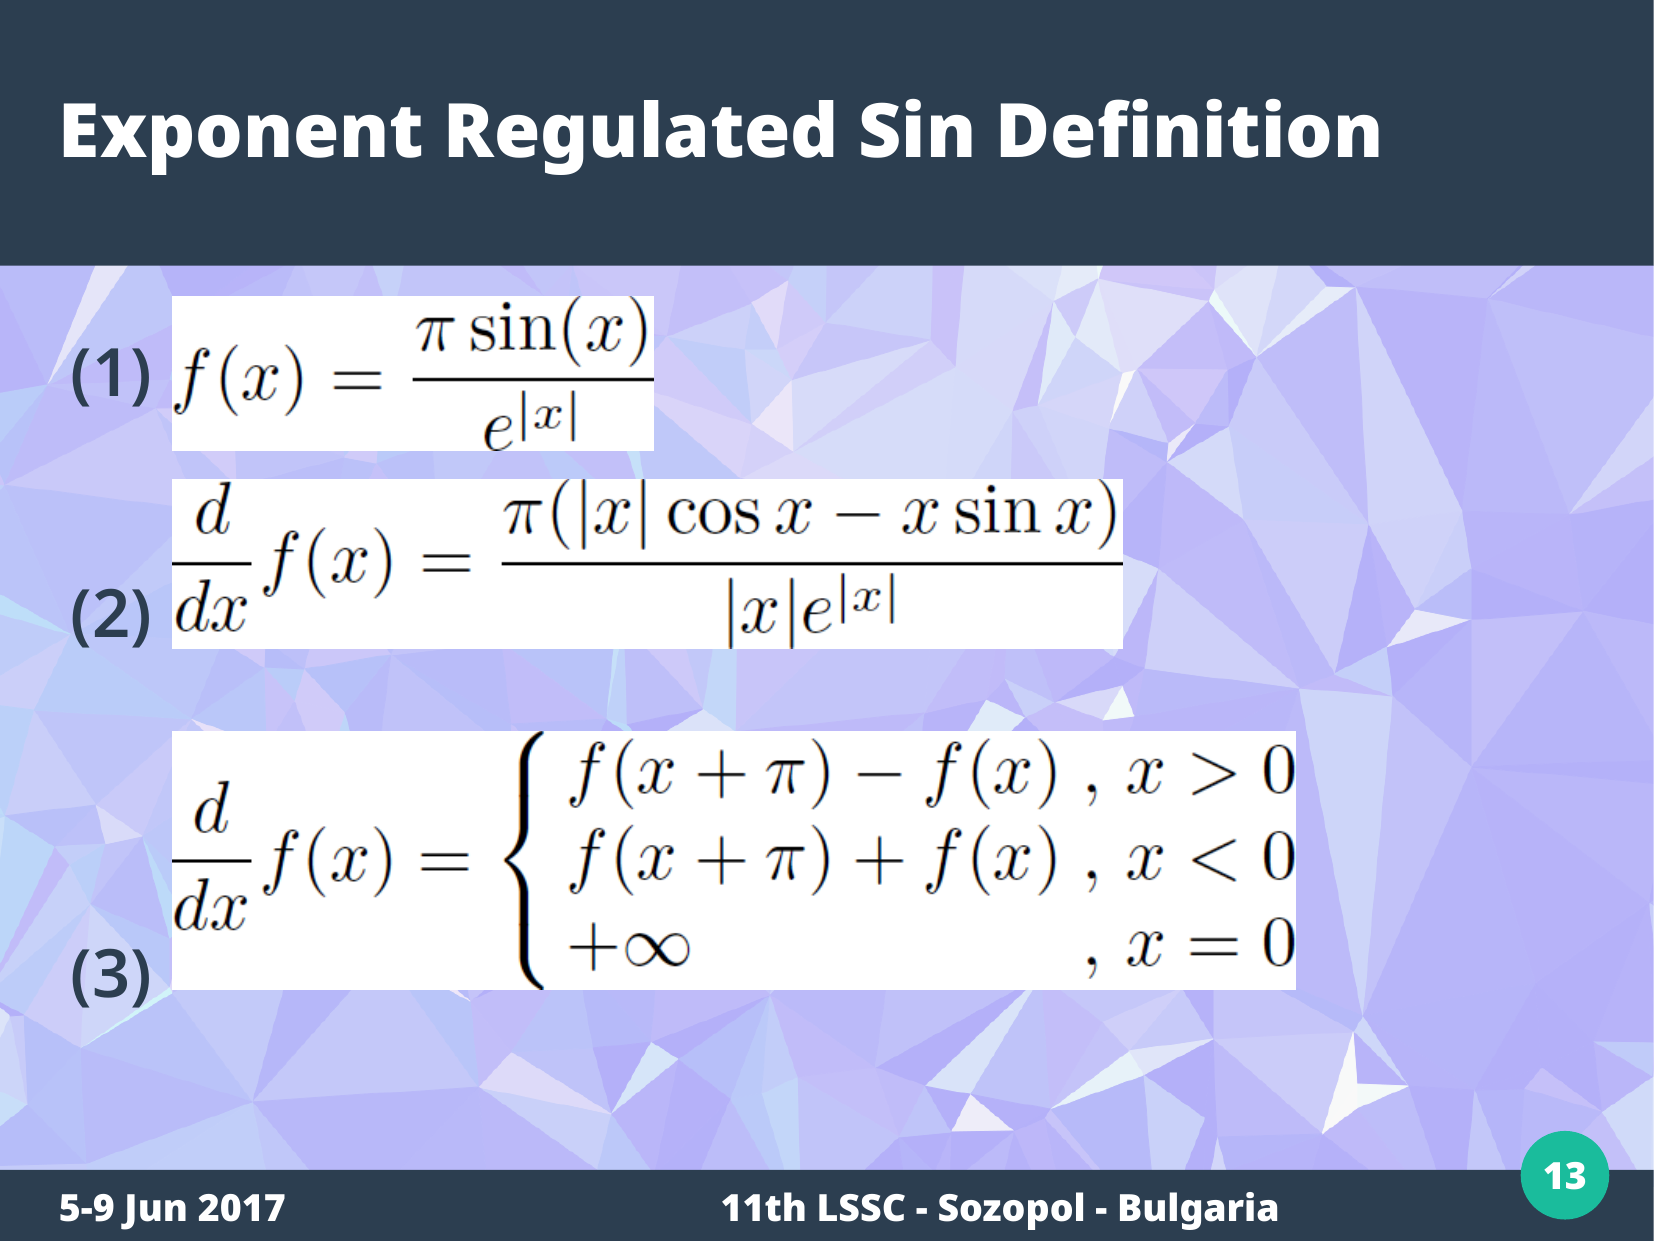

# Exponent Regulated Sin Definition
(1)
(2)
(3)
13
5-9 Jun 2017
11th LSSC - Sozopol - Bulgaria